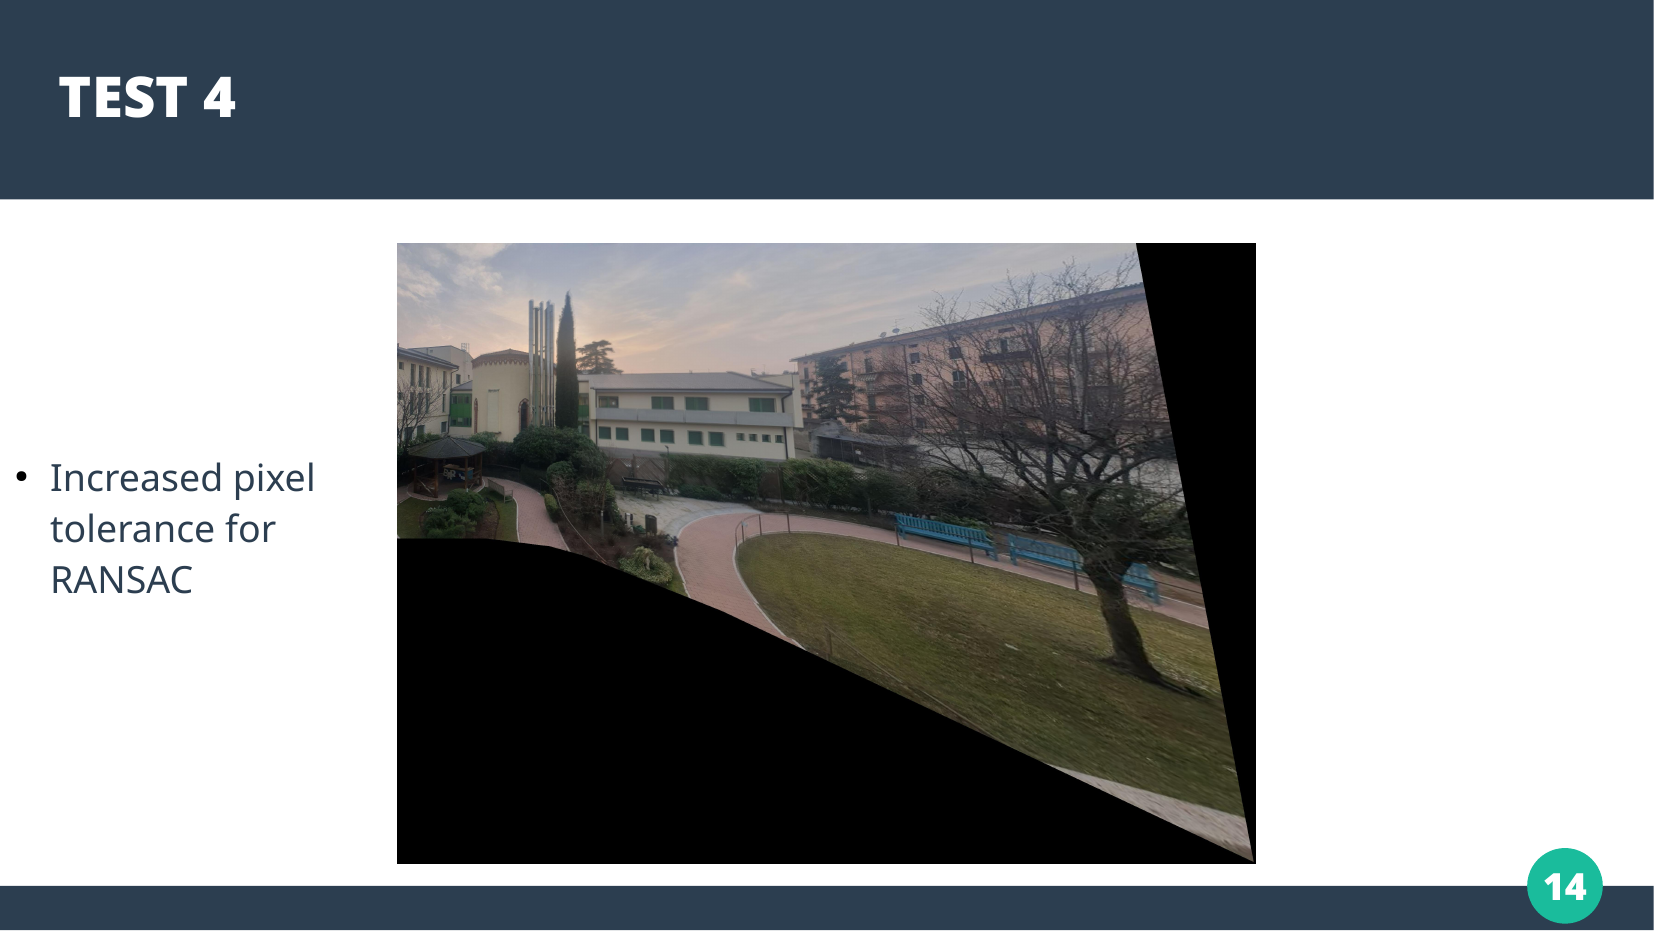

# TEST 4
Increased pixel tolerance for RANSAC